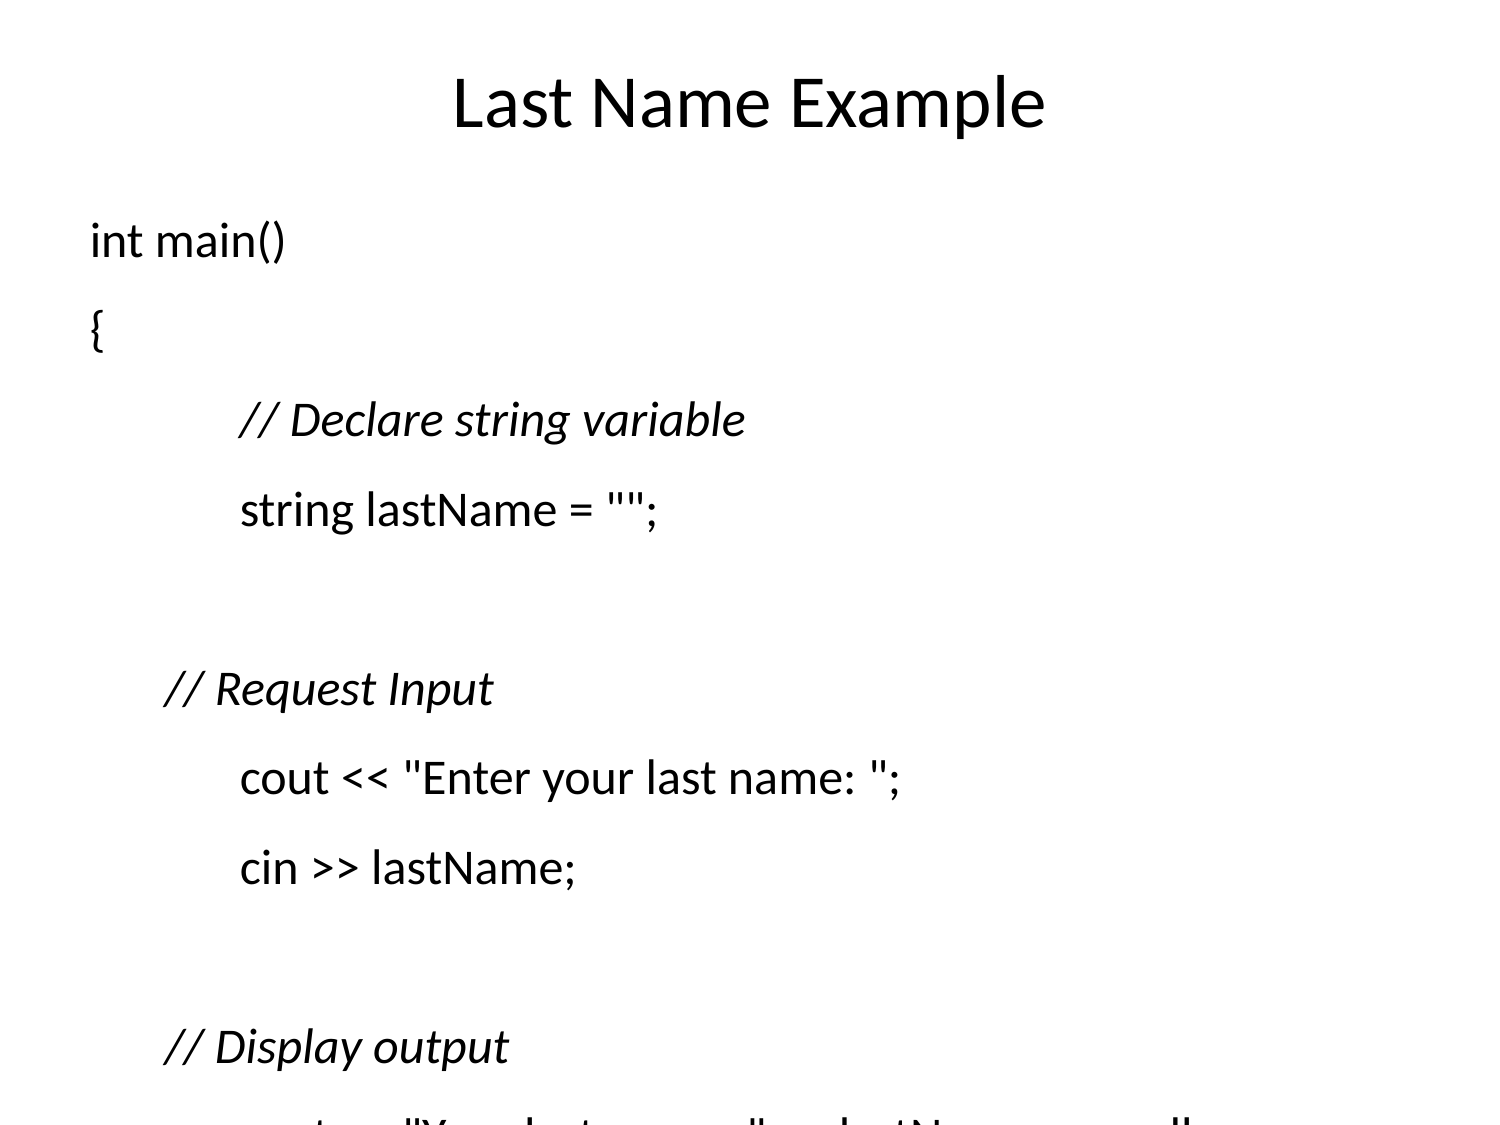

# Last Name Example
int main()
{
 	// Declare string variable
 	string lastName = "";
	// Request Input
 	cout << "Enter your last name: ";
 	cin >> lastName;
	// Display output
 	cout << "Your last name: " << lastName << endl;
 	system("pause");
 	return 0;
}